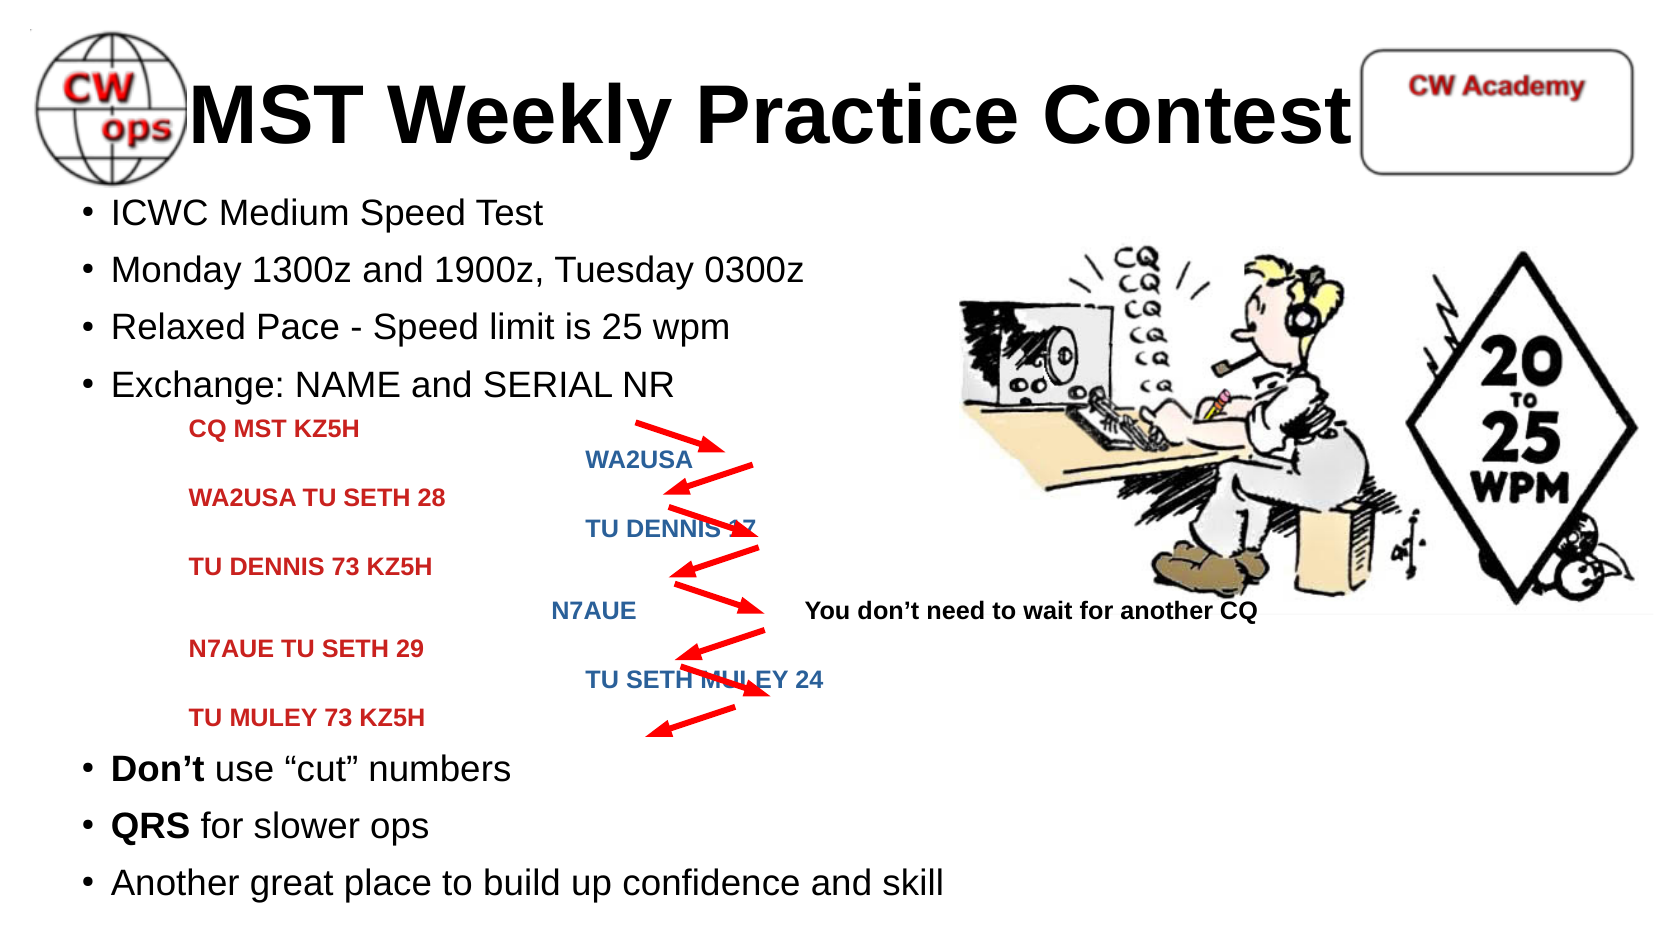

# MST Weekly Practice Contest
ICWC Medium Speed Test
Monday 1300z and 1900z, Tuesday 0300z
Relaxed Pace - Speed limit is 25 wpm
Exchange: NAME and SERIAL NR
CQ MST KZ5H
 	 	WA2USA
WA2USA TU SETH 28
 	 	TU DENNIS 17
TU DENNIS 73 KZ5H
 	 N7AUE You don’t need to wait for another CQ
N7AUE TU SETH 29
 	TU SETH MULEY 24
TU MULEY 73 KZ5H
Don’t use “cut” numbers
QRS for slower ops
Another great place to build up confidence and skill